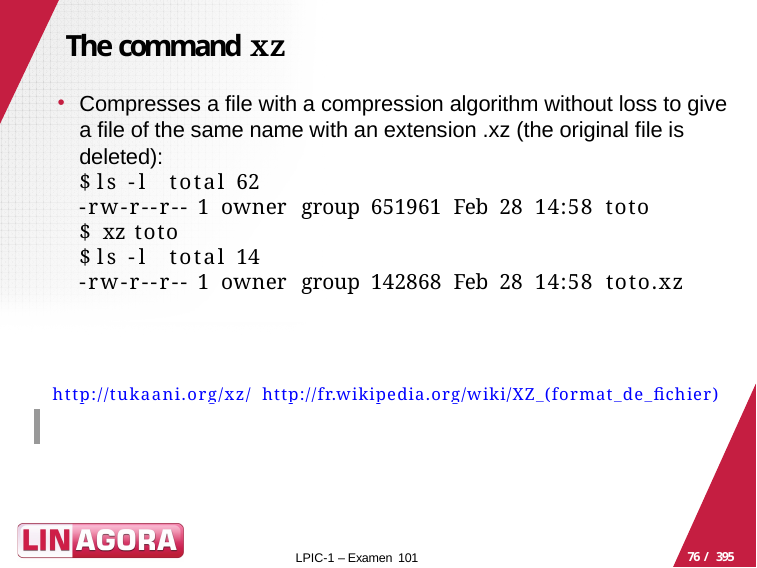

The command xz
Compresses a file with a compression algorithm without loss to give a file of the same name with an extension .xz (the original file is deleted):
$ ls -l total 62
-rw-r--r-- 1 owner group 651961 Feb 28 14:58 toto
$ xz toto
$ ls -l total 14
-rw-r--r-- 1 owner group 142868 Feb 28 14:58 toto.xz
http://tukaani.org/xz/ http://fr.wikipedia.org/wiki/XZ_(format_de_fichier)
LPIC-1 – Examen 101